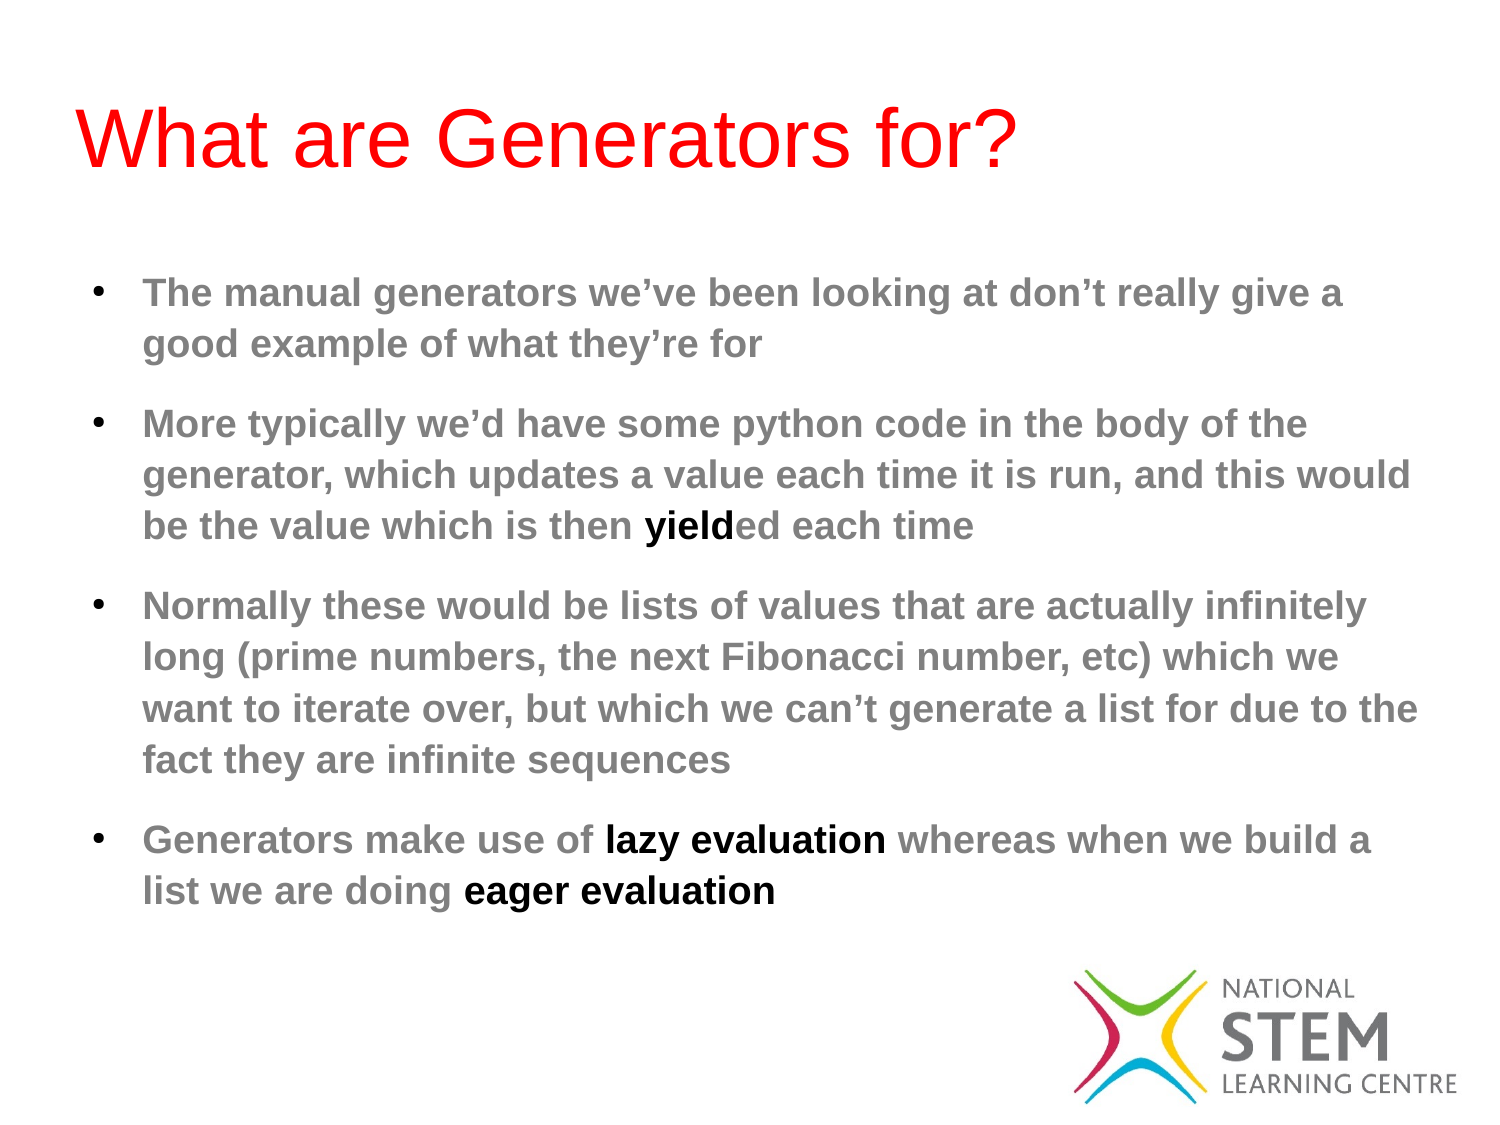

# What are Generators for?
The manual generators we’ve been looking at don’t really give a good example of what they’re for
More typically we’d have some python code in the body of the generator, which updates a value each time it is run, and this would be the value which is then yielded each time
Normally these would be lists of values that are actually infinitely long (prime numbers, the next Fibonacci number, etc) which we want to iterate over, but which we can’t generate a list for due to the fact they are infinite sequences
Generators make use of lazy evaluation whereas when we build a list we are doing eager evaluation